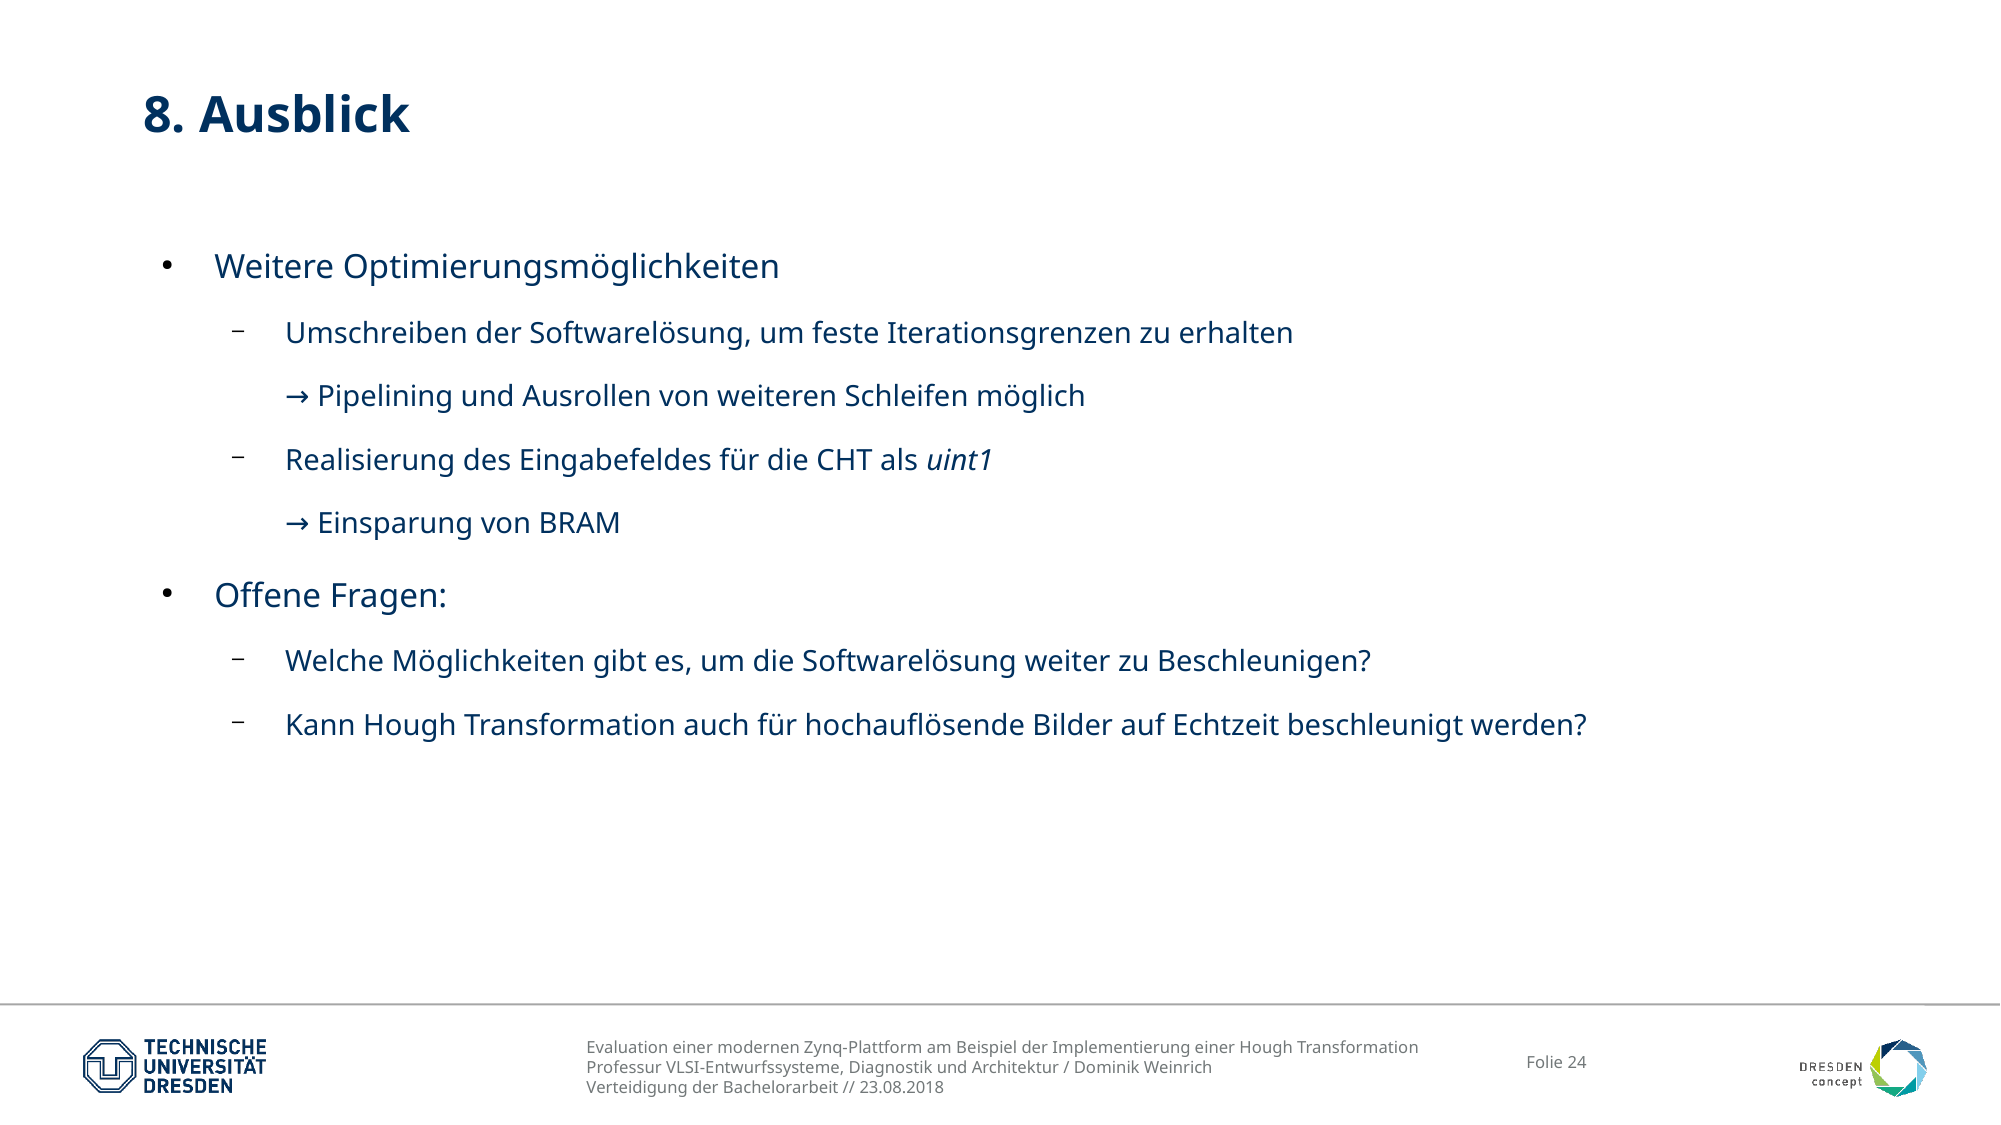

# 8. Ausblick
Weitere Optimierungsmöglichkeiten
Umschreiben der Softwarelösung, um feste Iterationsgrenzen zu erhalten
→ Pipelining und Ausrollen von weiteren Schleifen möglich
Realisierung des Eingabefeldes für die CHT als uint1
→ Einsparung von BRAM
Offene Fragen:
Welche Möglichkeiten gibt es, um die Softwarelösung weiter zu Beschleunigen?
Kann Hough Transformation auch für hochauflösende Bilder auf Echtzeit beschleunigt werden?